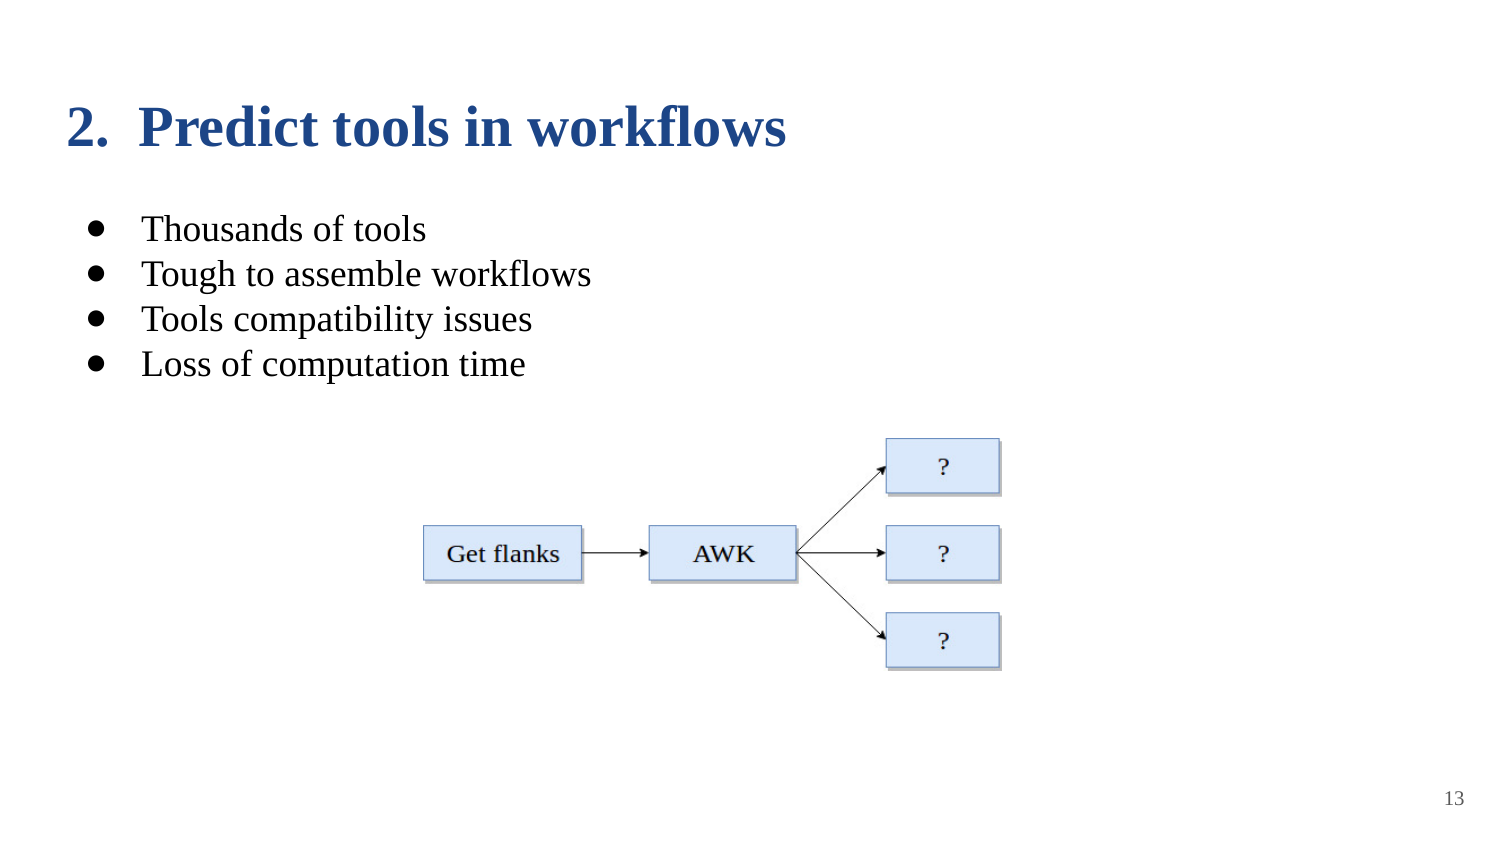

# 2. Predict tools in workflows
Thousands of tools
Tough to assemble workflows
Tools compatibility issues
Loss of computation time